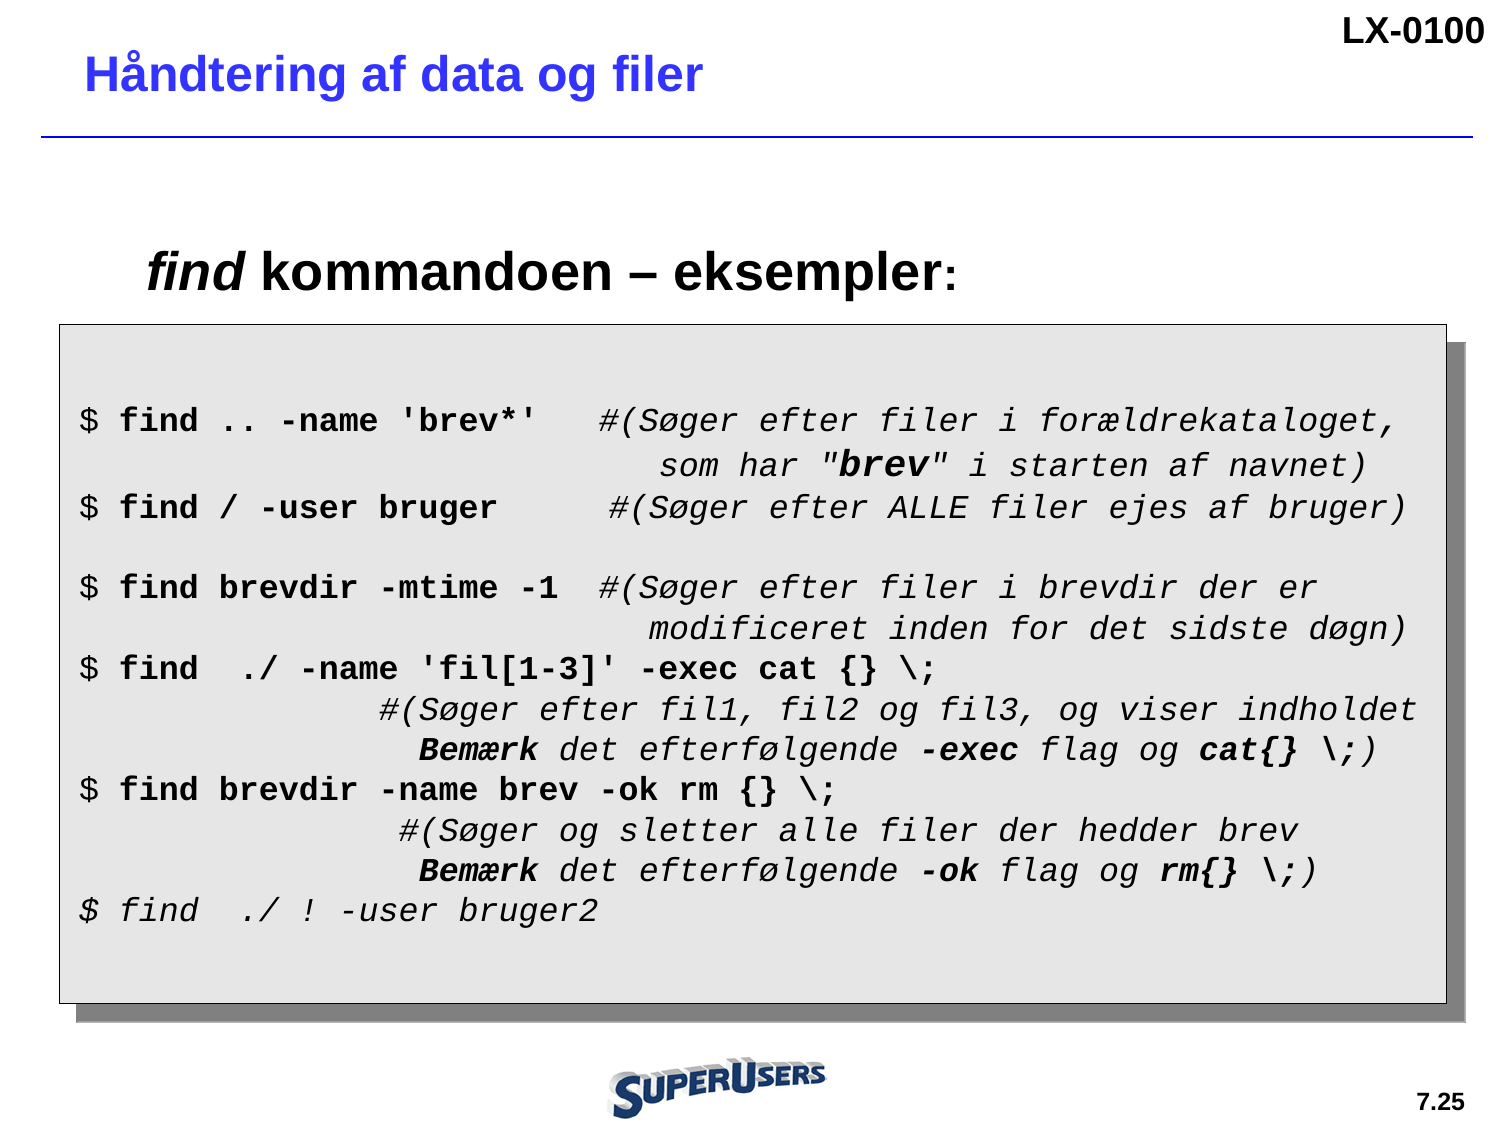

# Håndtering af data og filer
find kommandoen – eksempler:
 $ find .. -name 'brev*' #(Søger efter filer i forældrekataloget,
 				som har "brev" i starten af navnet)
 $ find / -user bruger	 #(Søger efter ALLE filer ejes af bruger)
 $ find brevdir -mtime -1 #(Søger efter filer i brevdir der er
			 modificeret inden for det sidste døgn)
 $ find ./ -name 'fil[1-3]' -exec cat {} \;
 #(Søger efter fil1, fil2 og fil3, og viser indholdet
		 Bemærk det efterfølgende -exec flag og cat{} \;)
 $ find brevdir -name brev -ok rm {} \;
 		 #(Søger og sletter alle filer der hedder brev
		 Bemærk det efterfølgende -ok flag og rm{} \;)
 $ find ./ ! -user bruger2